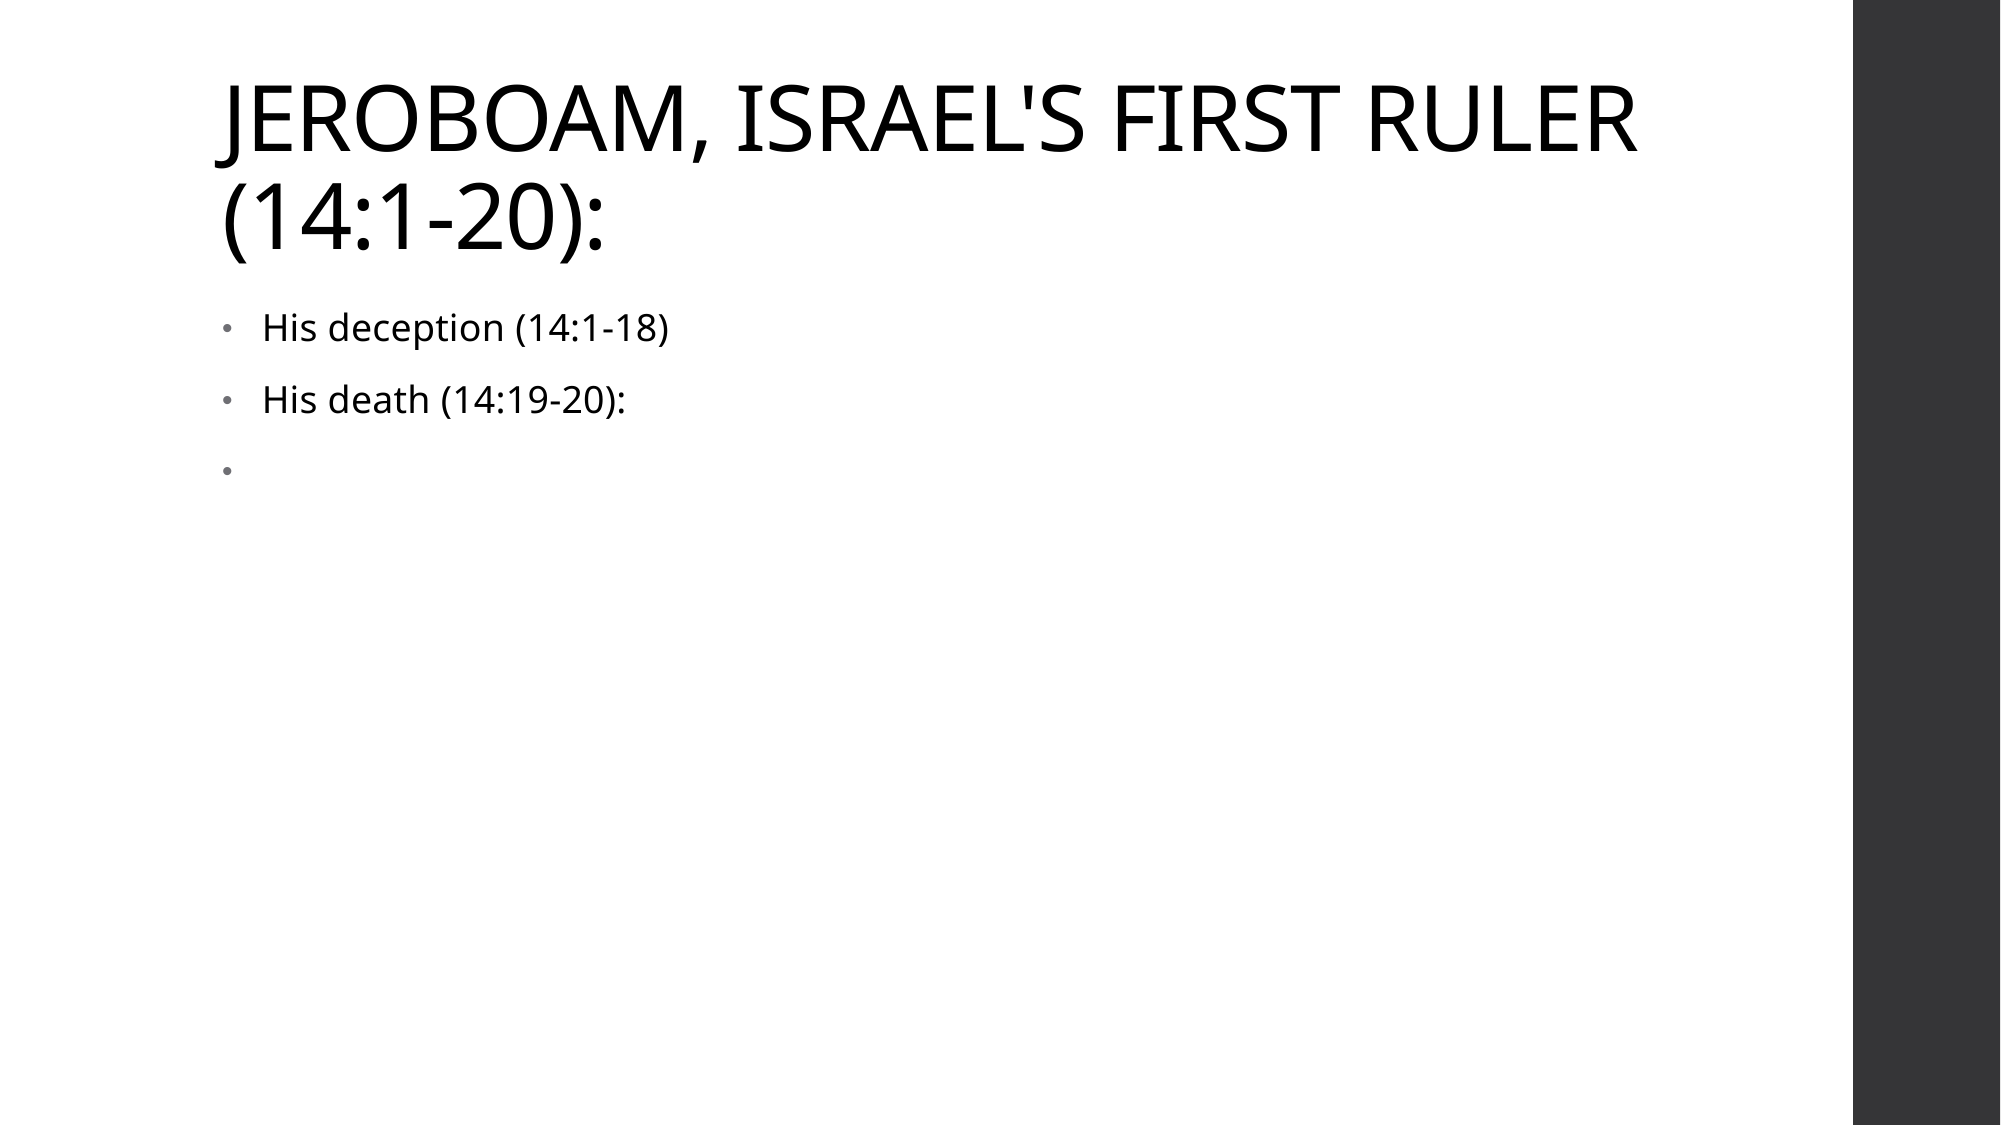

# JEROBOAM, ISRAEL'S FIRST RULER (14:1-20):
 His deception (14:1-18)
 His death (14:19-20):